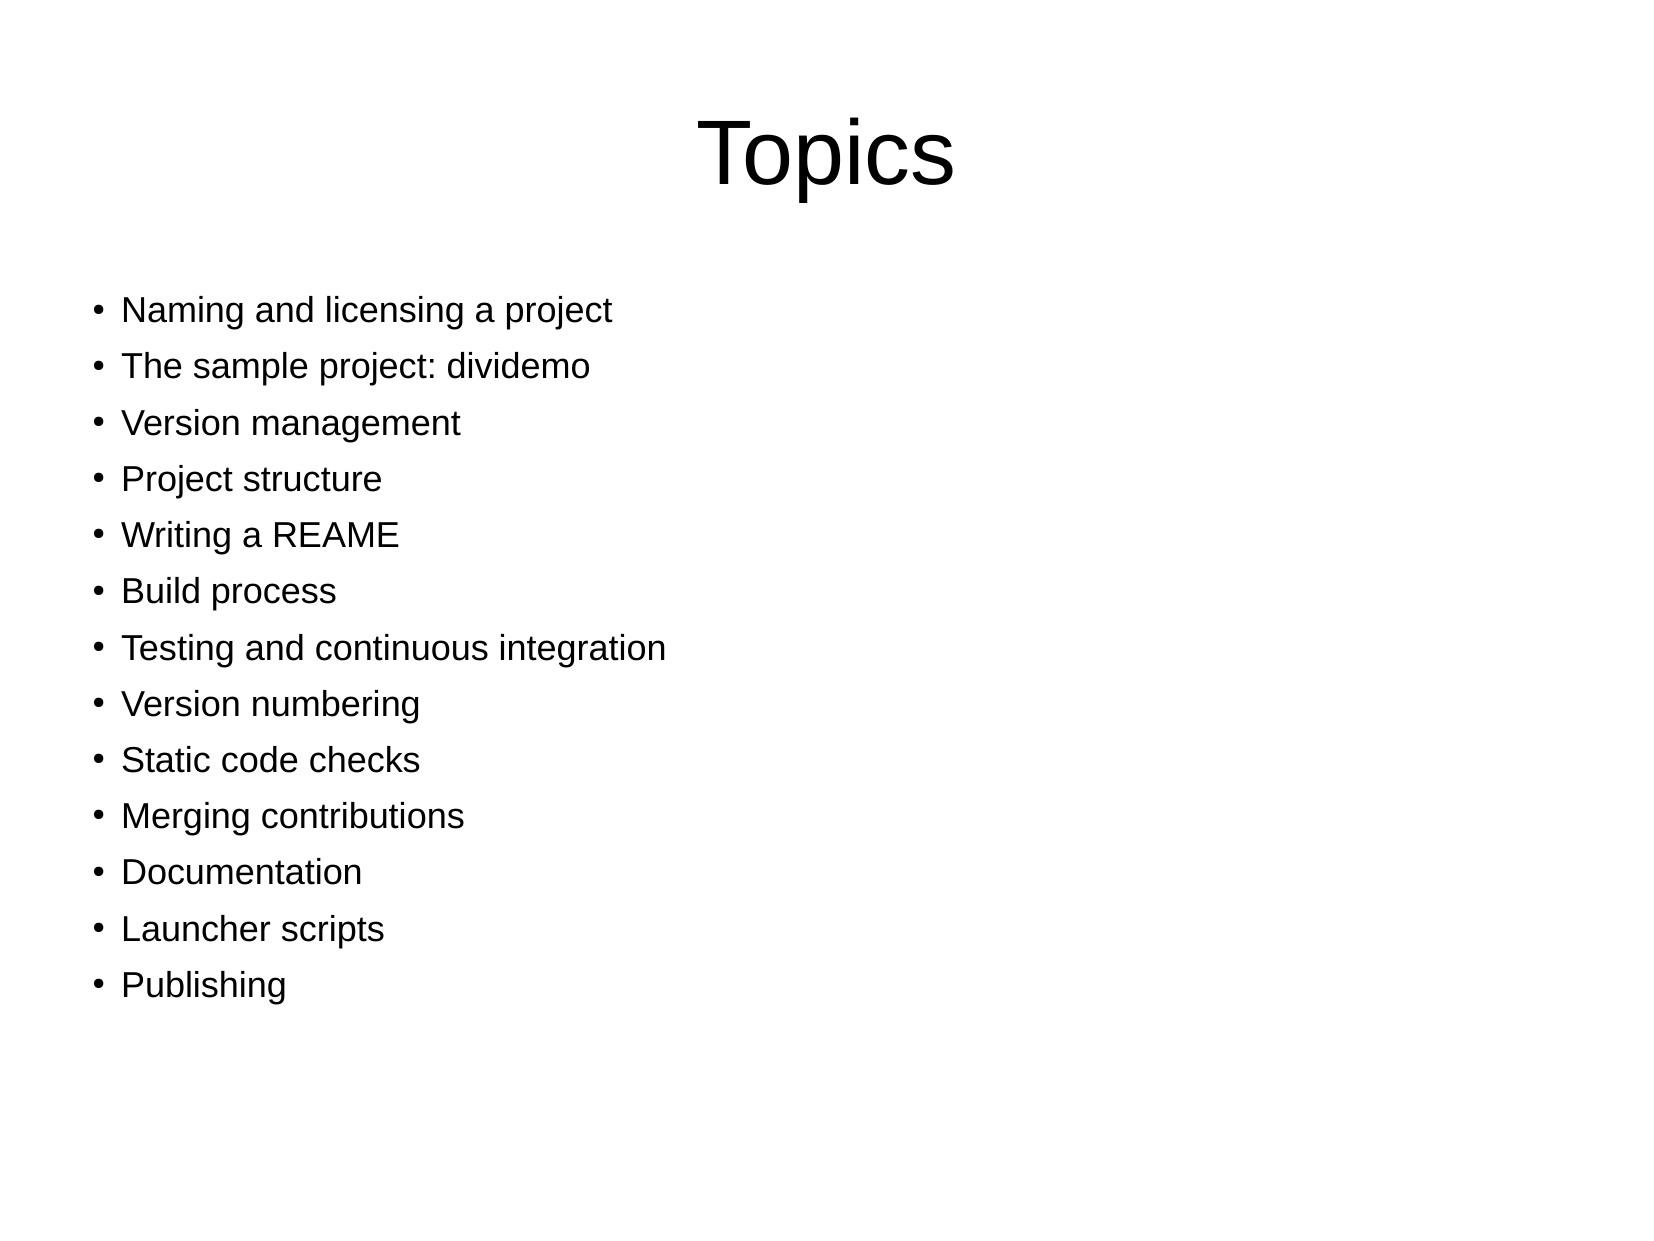

# Topics
Naming and licensing a project
The sample project: dividemo
Version management
Project structure
Writing a REAME
Build process
Testing and continuous integration
Version numbering
Static code checks
Merging contributions
Documentation
Launcher scripts
Publishing